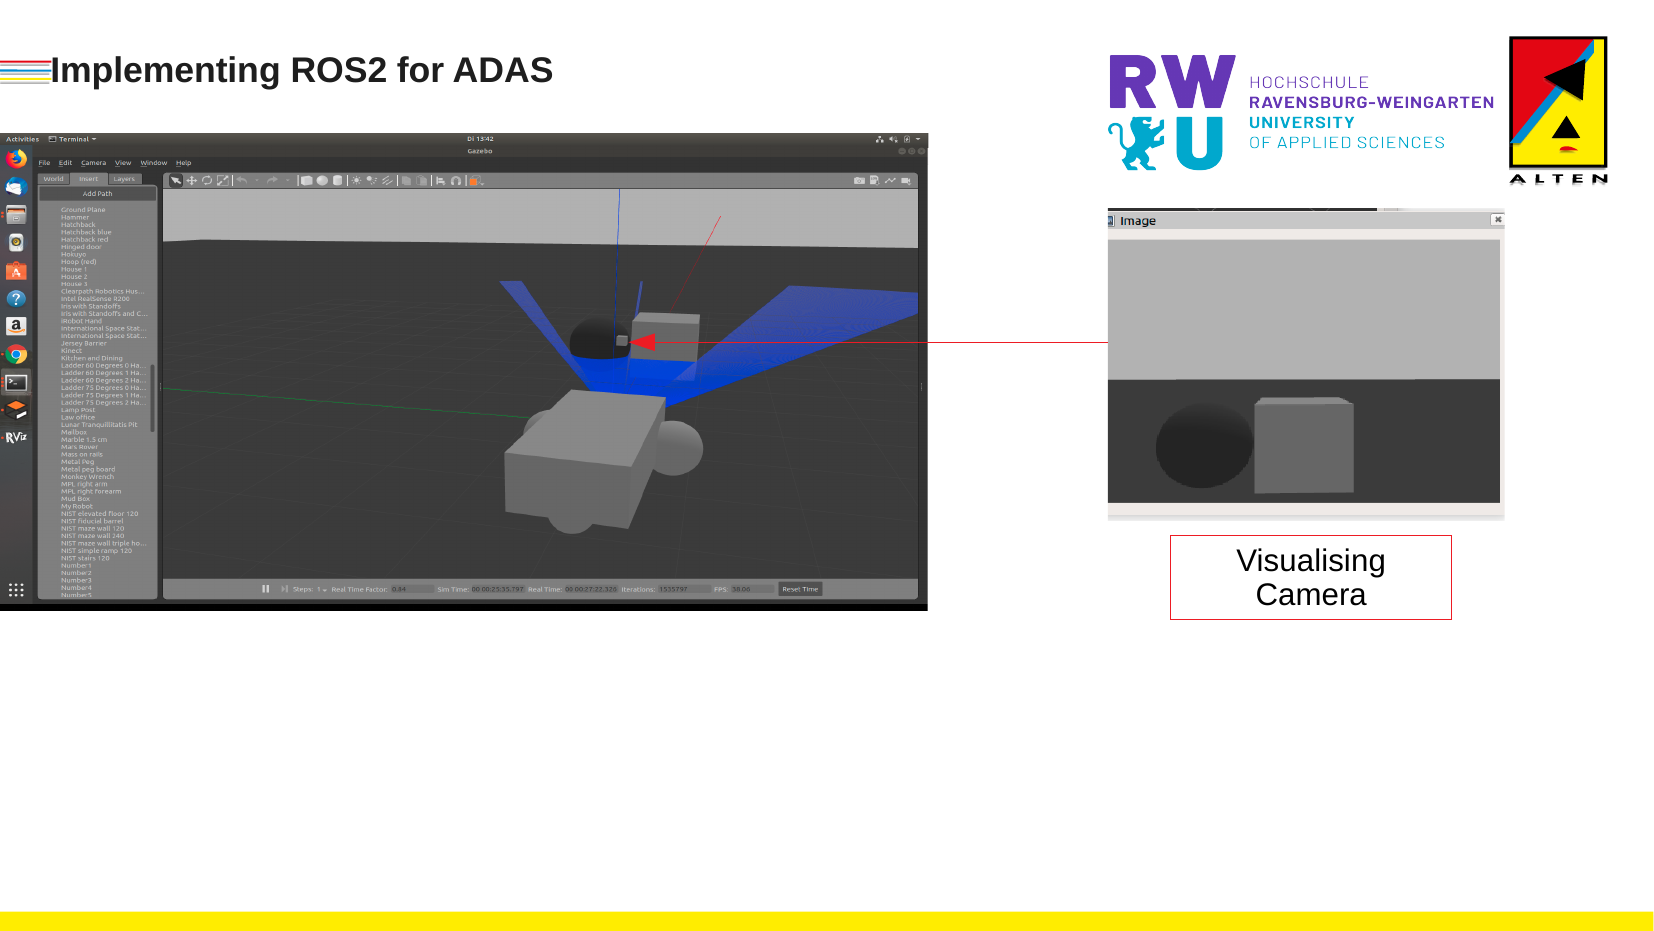

# Implementing ROS2 for ADAS
Visualising Camera